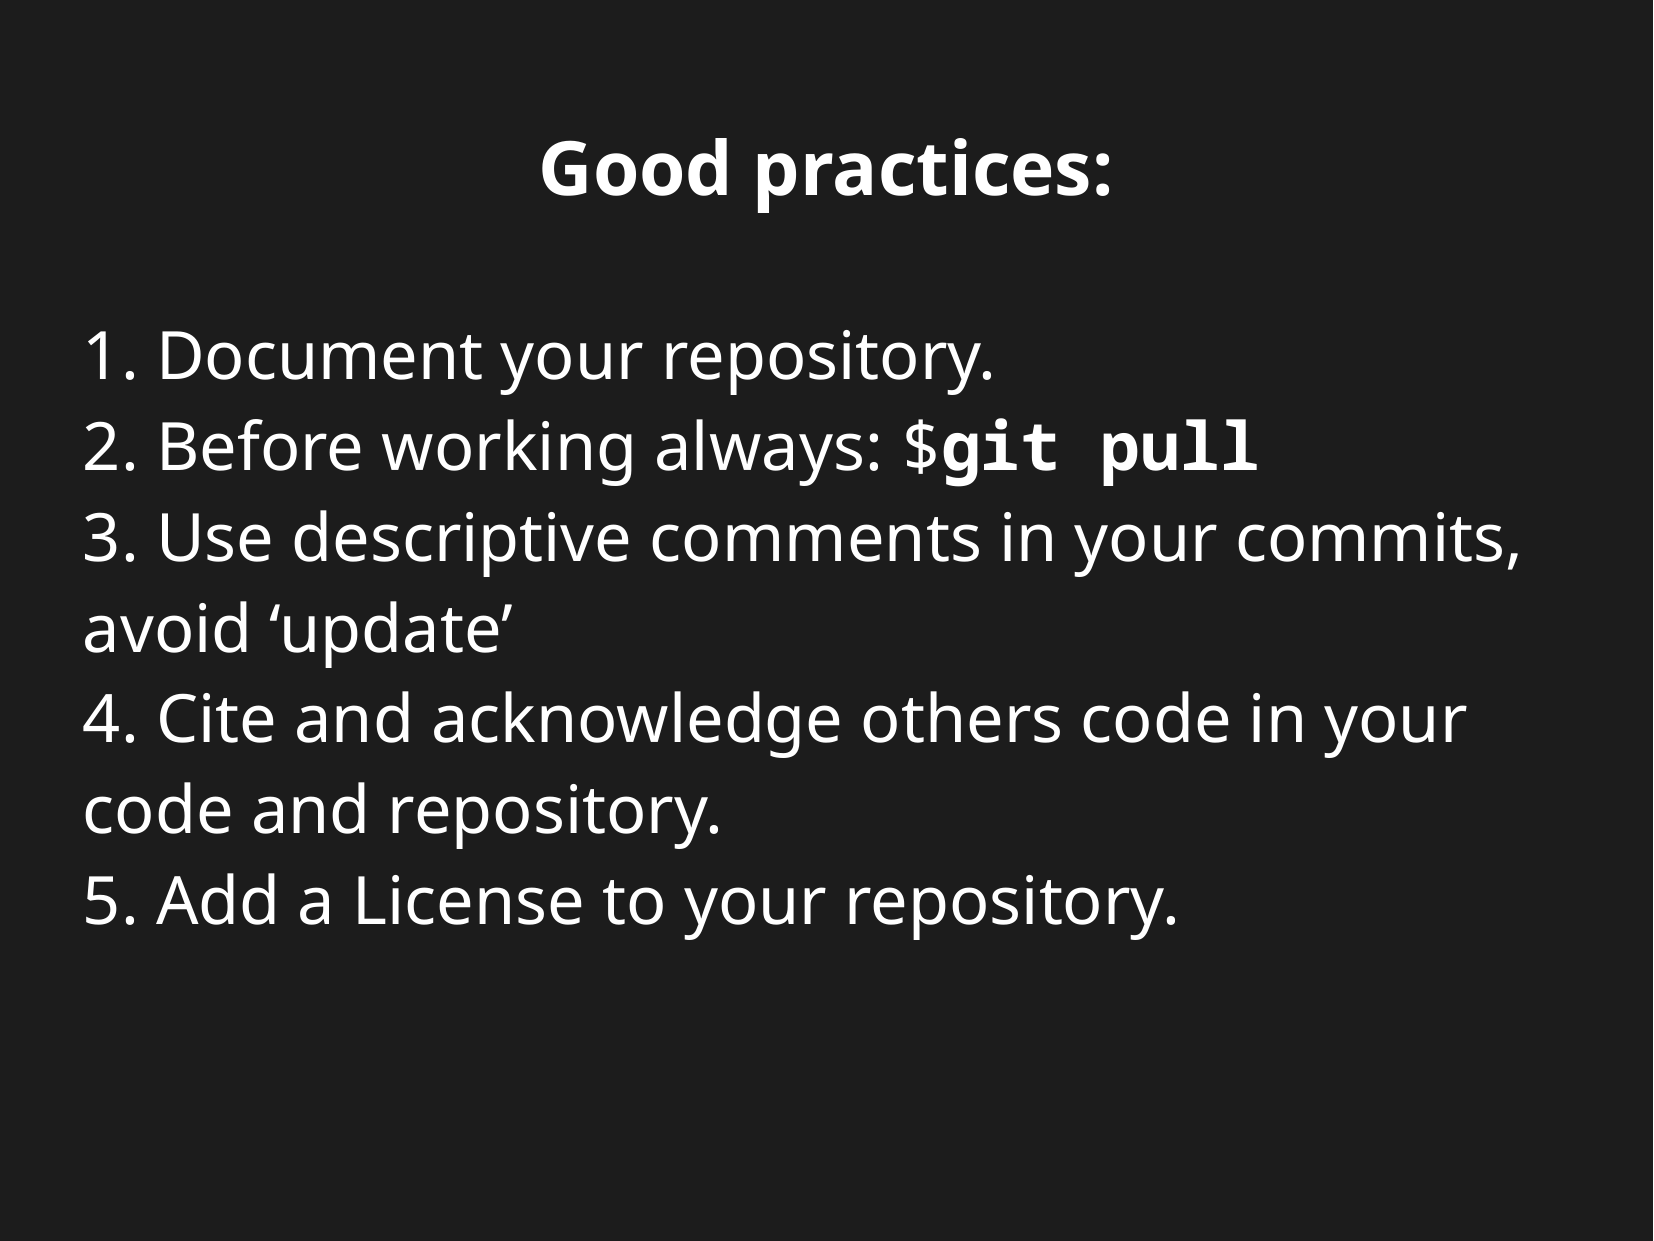

# Good practices:
1. Document your repository.
2. Before working always: $git pull
3. Use descriptive comments in your commits, avoid ‘update’
4. Cite and acknowledge others code in your code and repository.
5. Add a License to your repository.